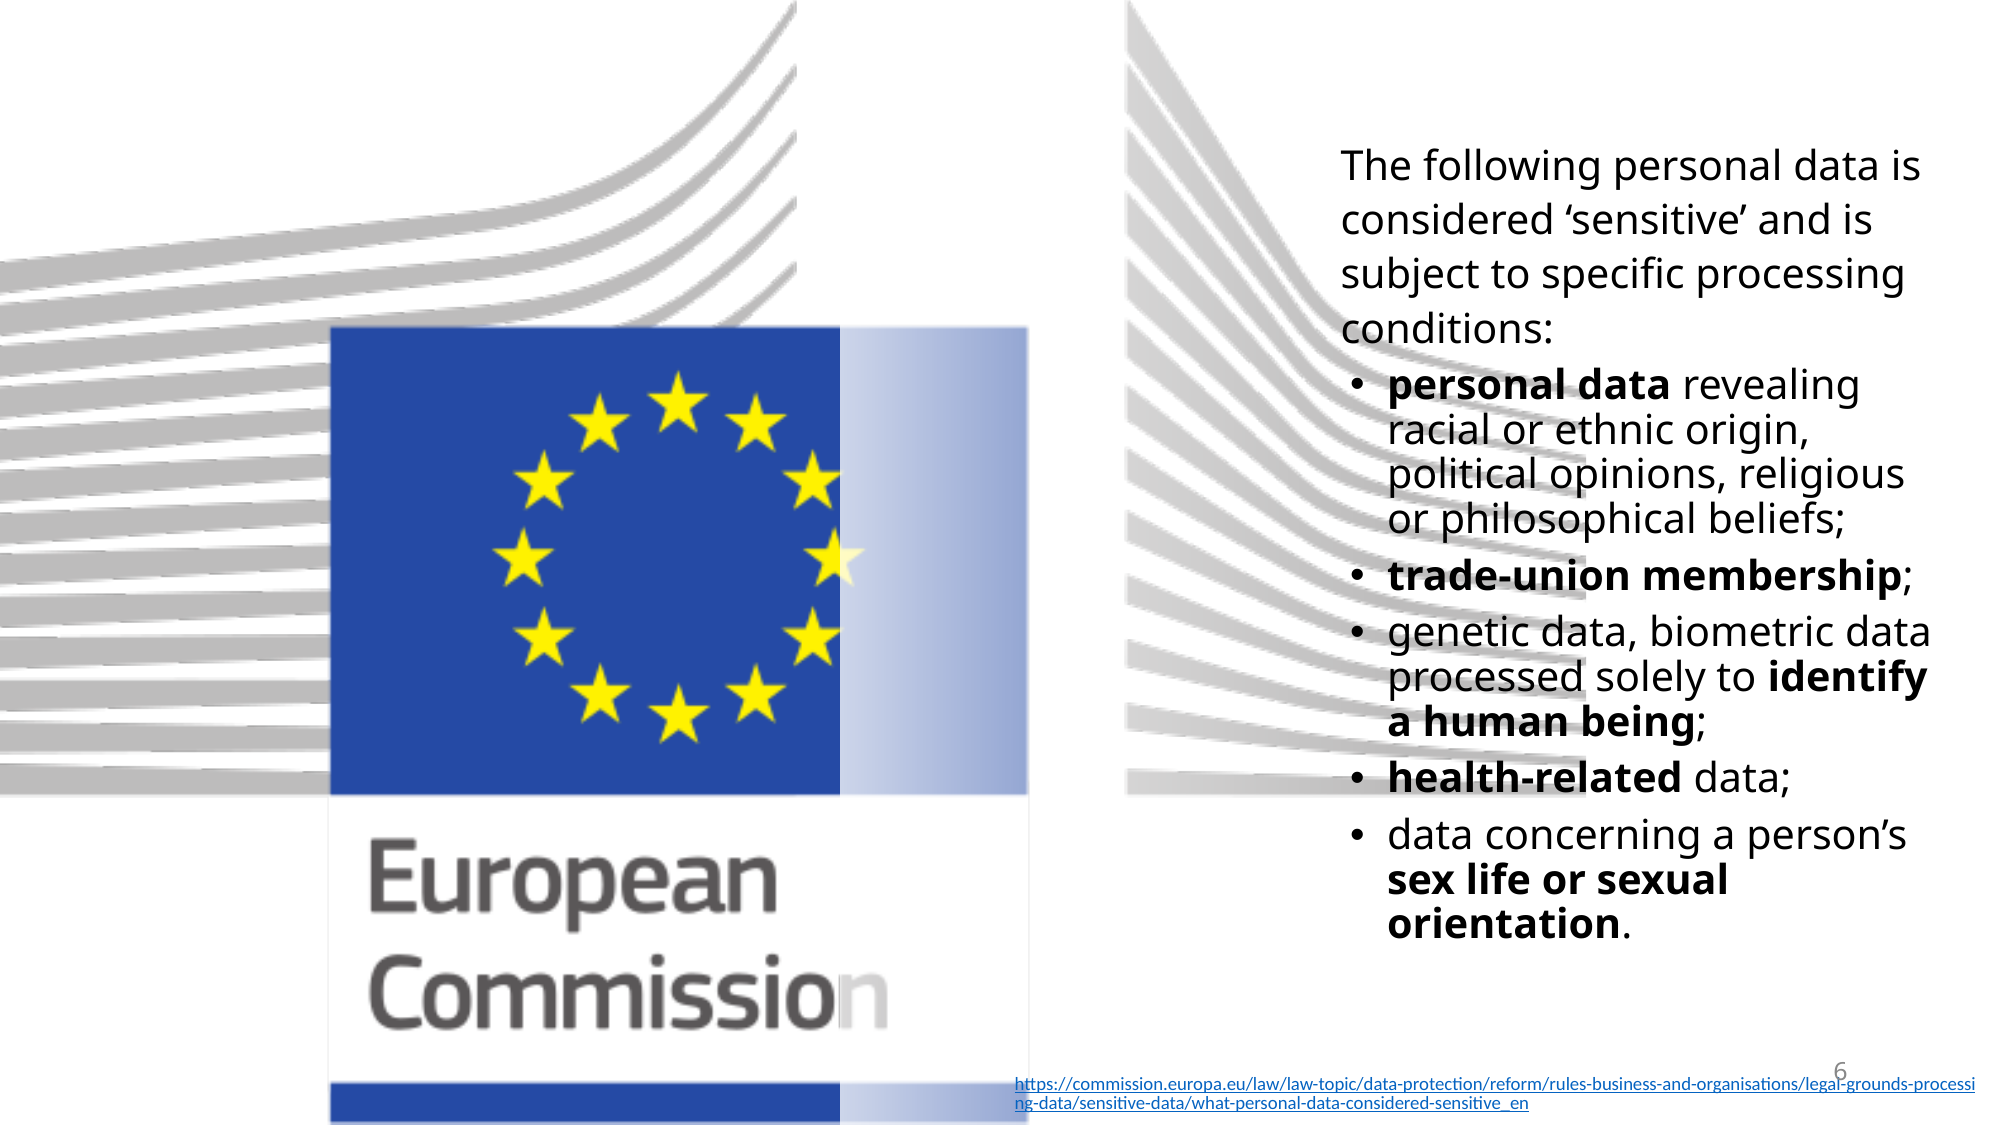

The following personal data is considered ‘sensitive’ and is subject to specific processing conditions:
personal data revealing racial or ethnic origin, political opinions, religious or philosophical beliefs;
trade-union membership;
genetic data, biometric data processed solely to identify a human being;
health-related data;
data concerning a person’s sex life or sexual orientation.
https://commission.europa.eu/law/law-topic/data-protection/reform/rules-business-and-organisations/legal-grounds-processing-data/sensitive-data/what-personal-data-considered-sensitive_en